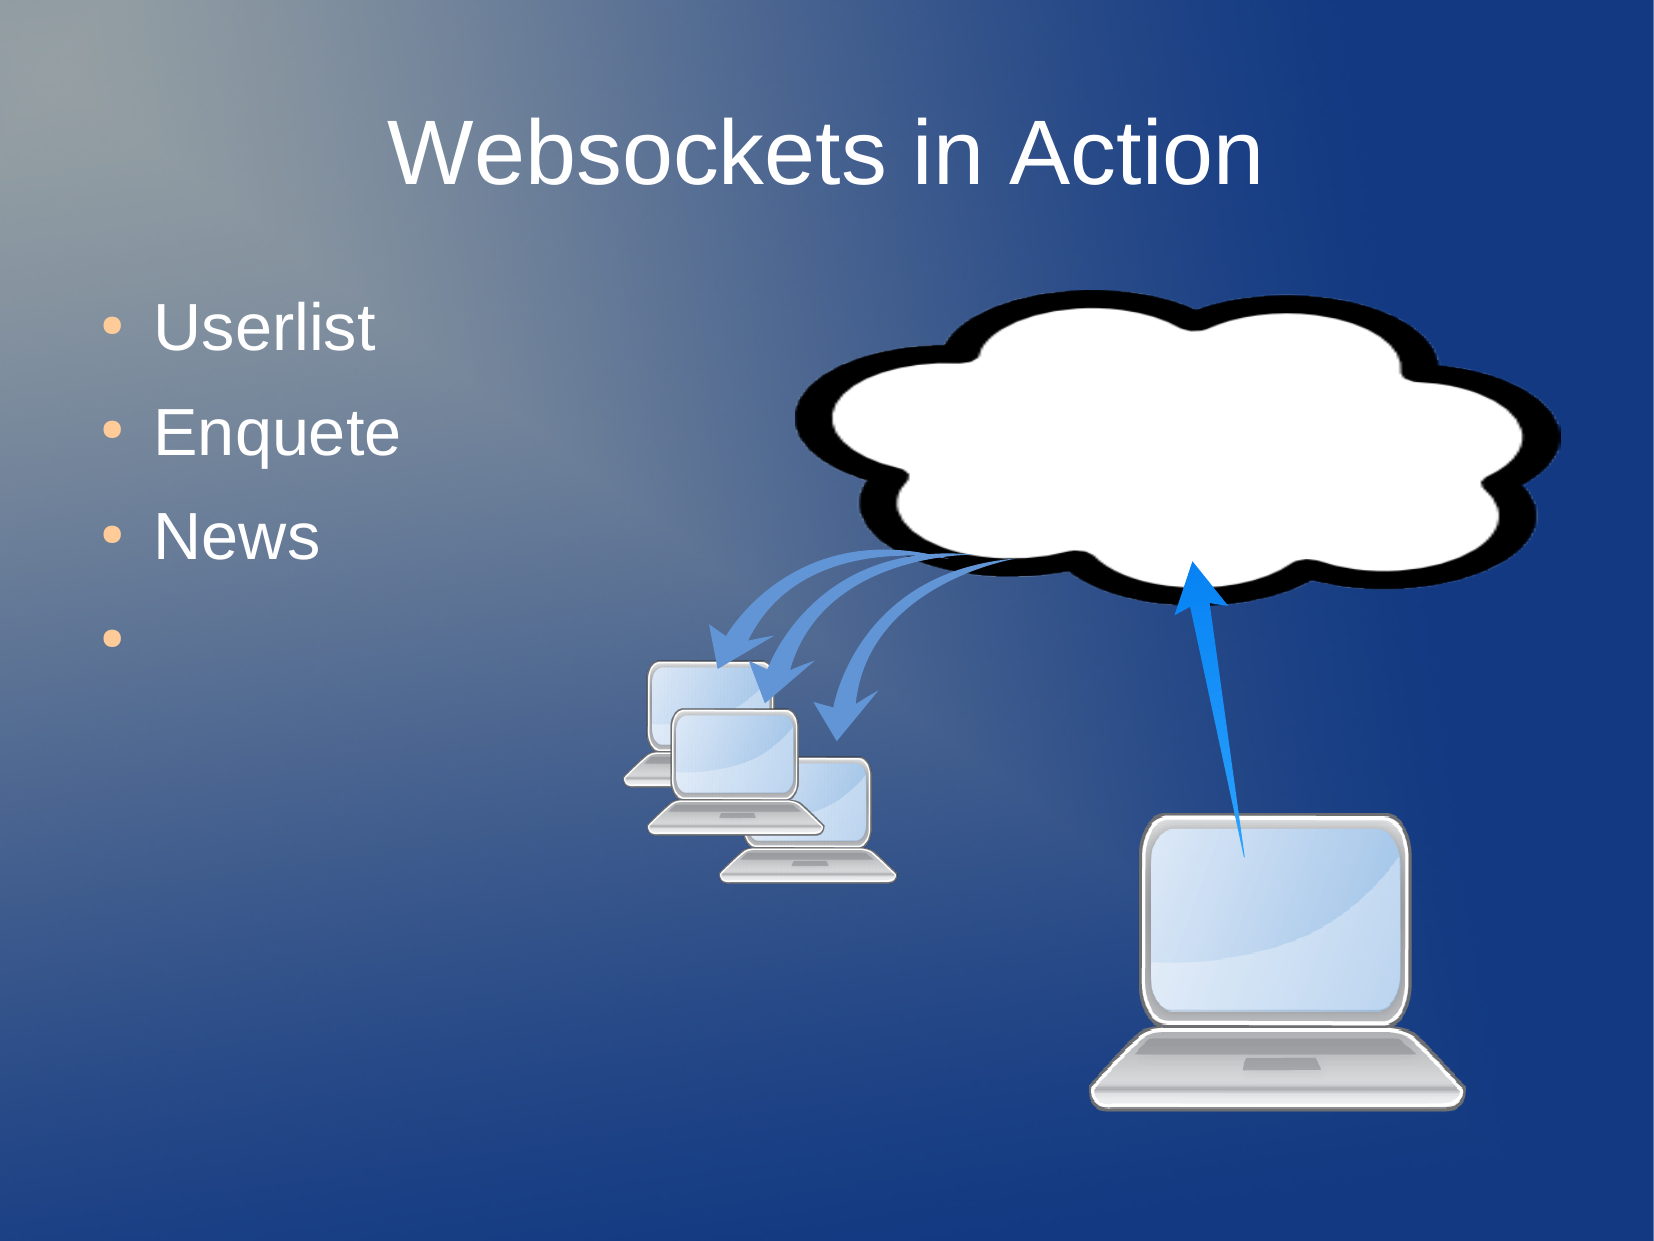

# Websockets in Action
Userlist
Enquete
News